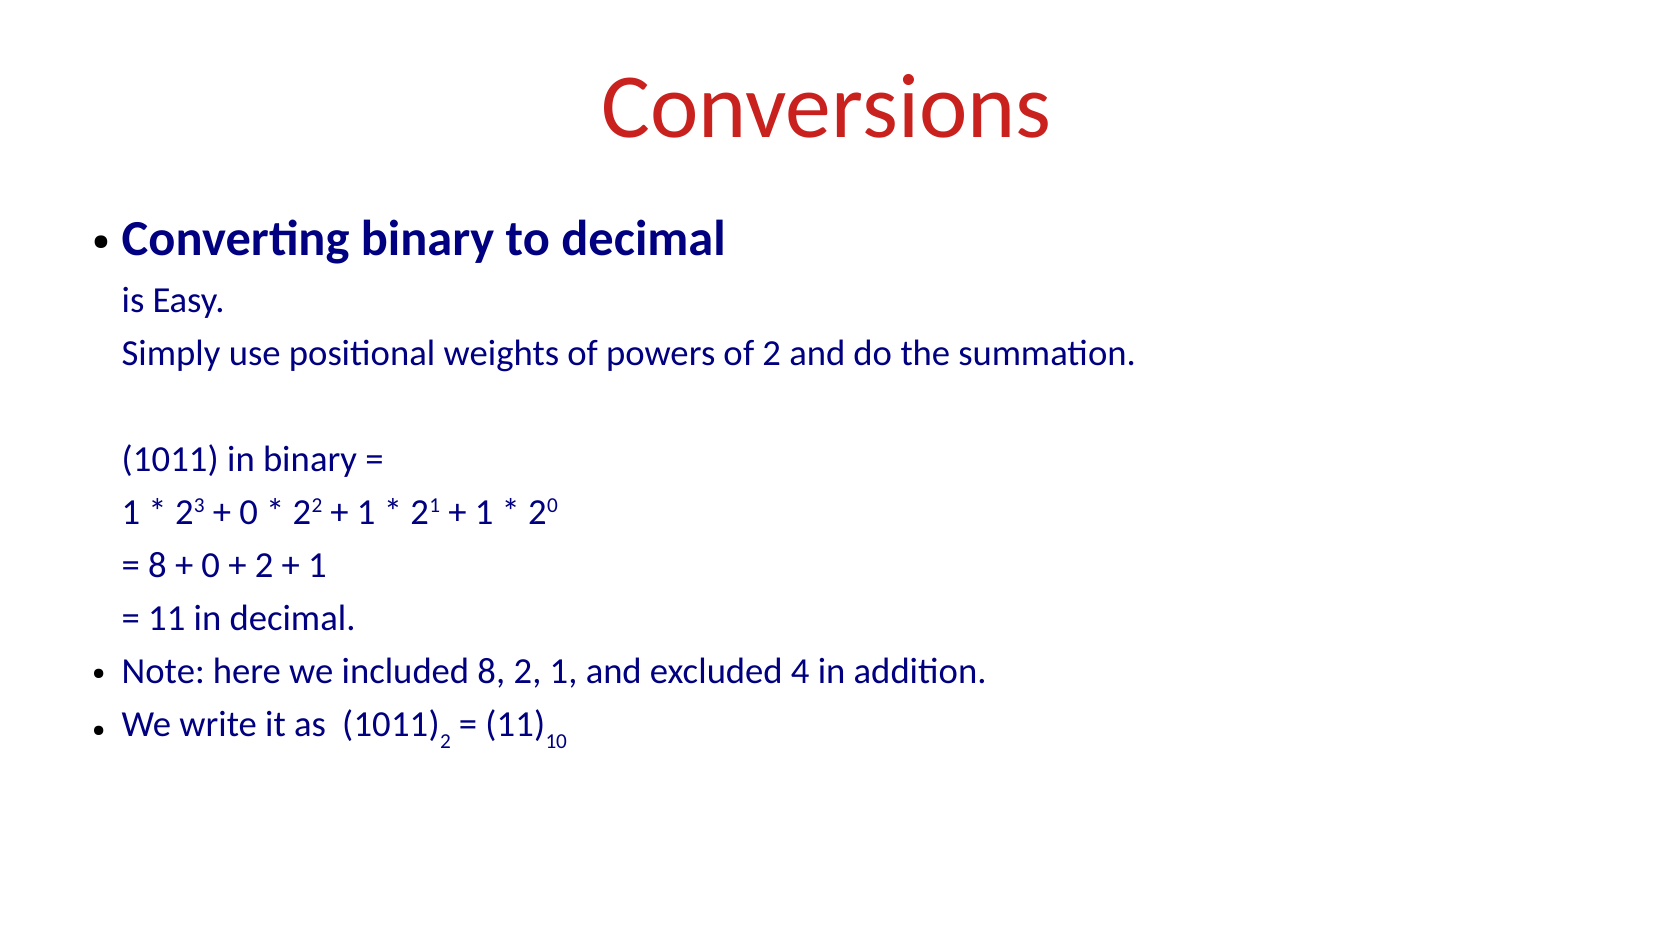

# Conversions
Converting binary to decimal
is Easy.
Simply use positional weights of powers of 2 and do the summation.
(1011) in binary =
1 * 23 + 0 * 22 + 1 * 21 + 1 * 20
= 8 + 0 + 2 + 1
= 11 in decimal.
Note: here we included 8, 2, 1, and excluded 4 in addition.
We write it as (1011)2 = (11)10